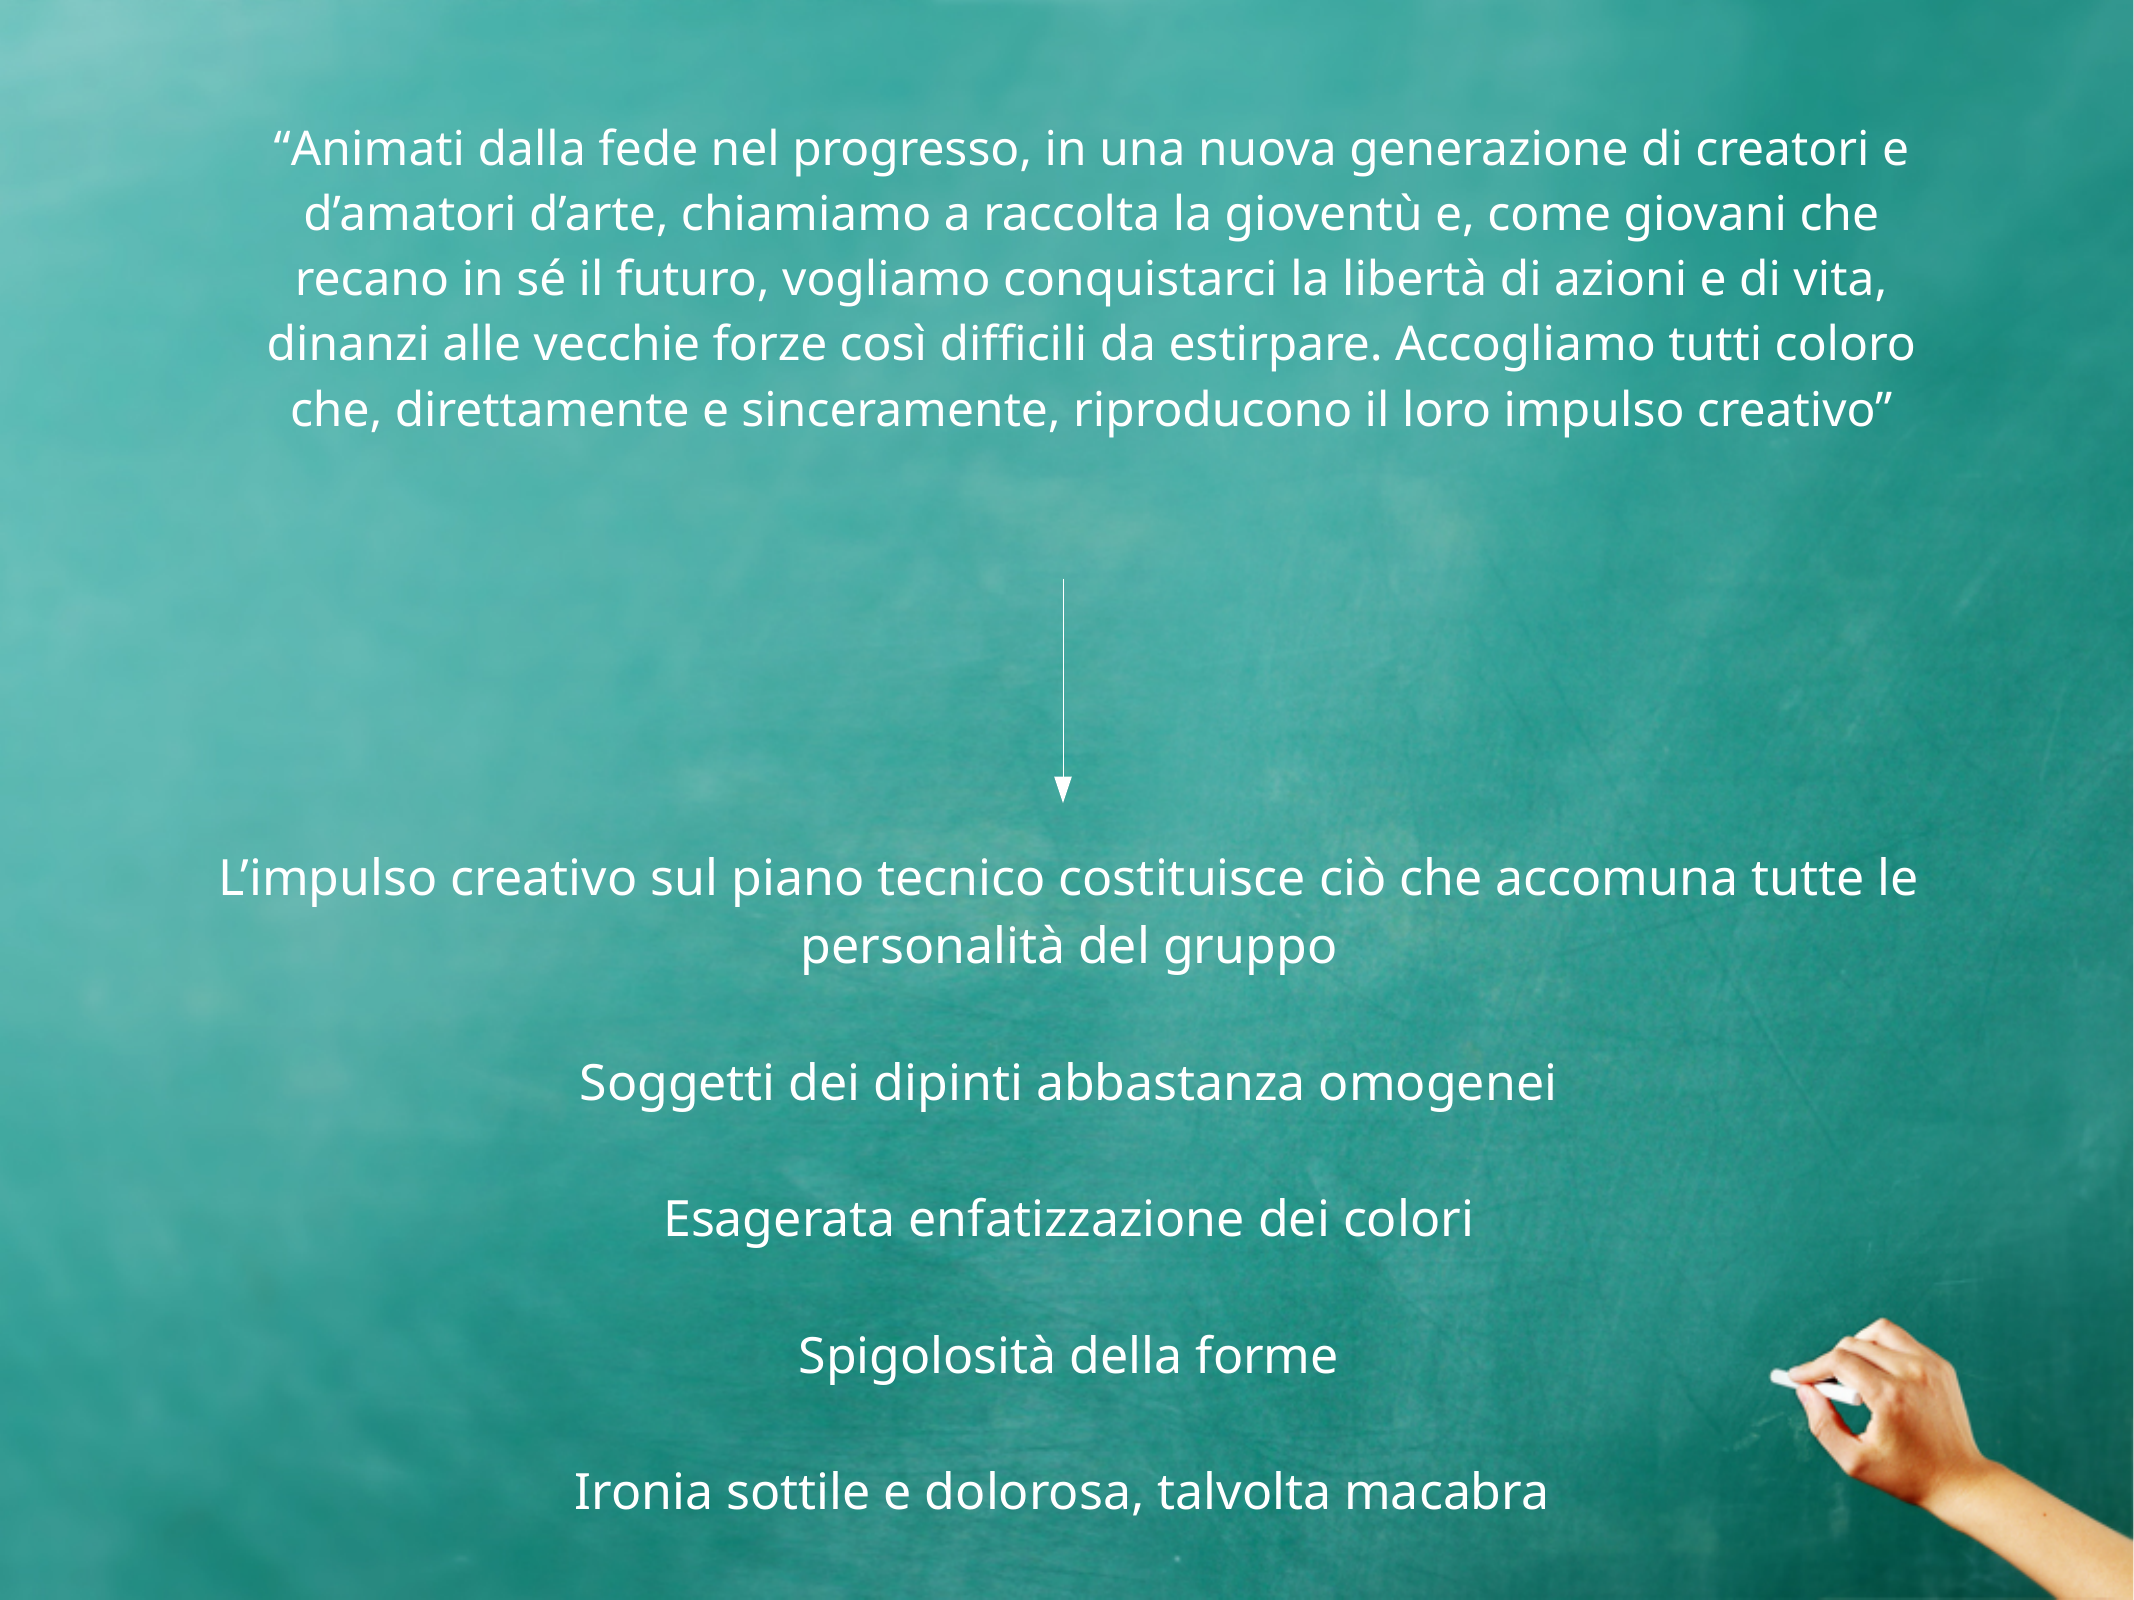

“Animati dalla fede nel progresso, in una nuova generazione di creatori e d’amatori d’arte, chiamiamo a raccolta la gioventù e, come giovani che recano in sé il futuro, vogliamo conquistarci la libertà di azioni e di vita, dinanzi alle vecchie forze così difficili da estirpare. Accogliamo tutti coloro che, direttamente e sinceramente, riproducono il loro impulso creativo”
L’impulso creativo sul piano tecnico costituisce ciò che accomuna tutte le personalità del gruppo
Soggetti dei dipinti abbastanza omogenei
Esagerata enfatizzazione dei colori
Spigolosità della forme
Ironia sottile e dolorosa, talvolta macabra